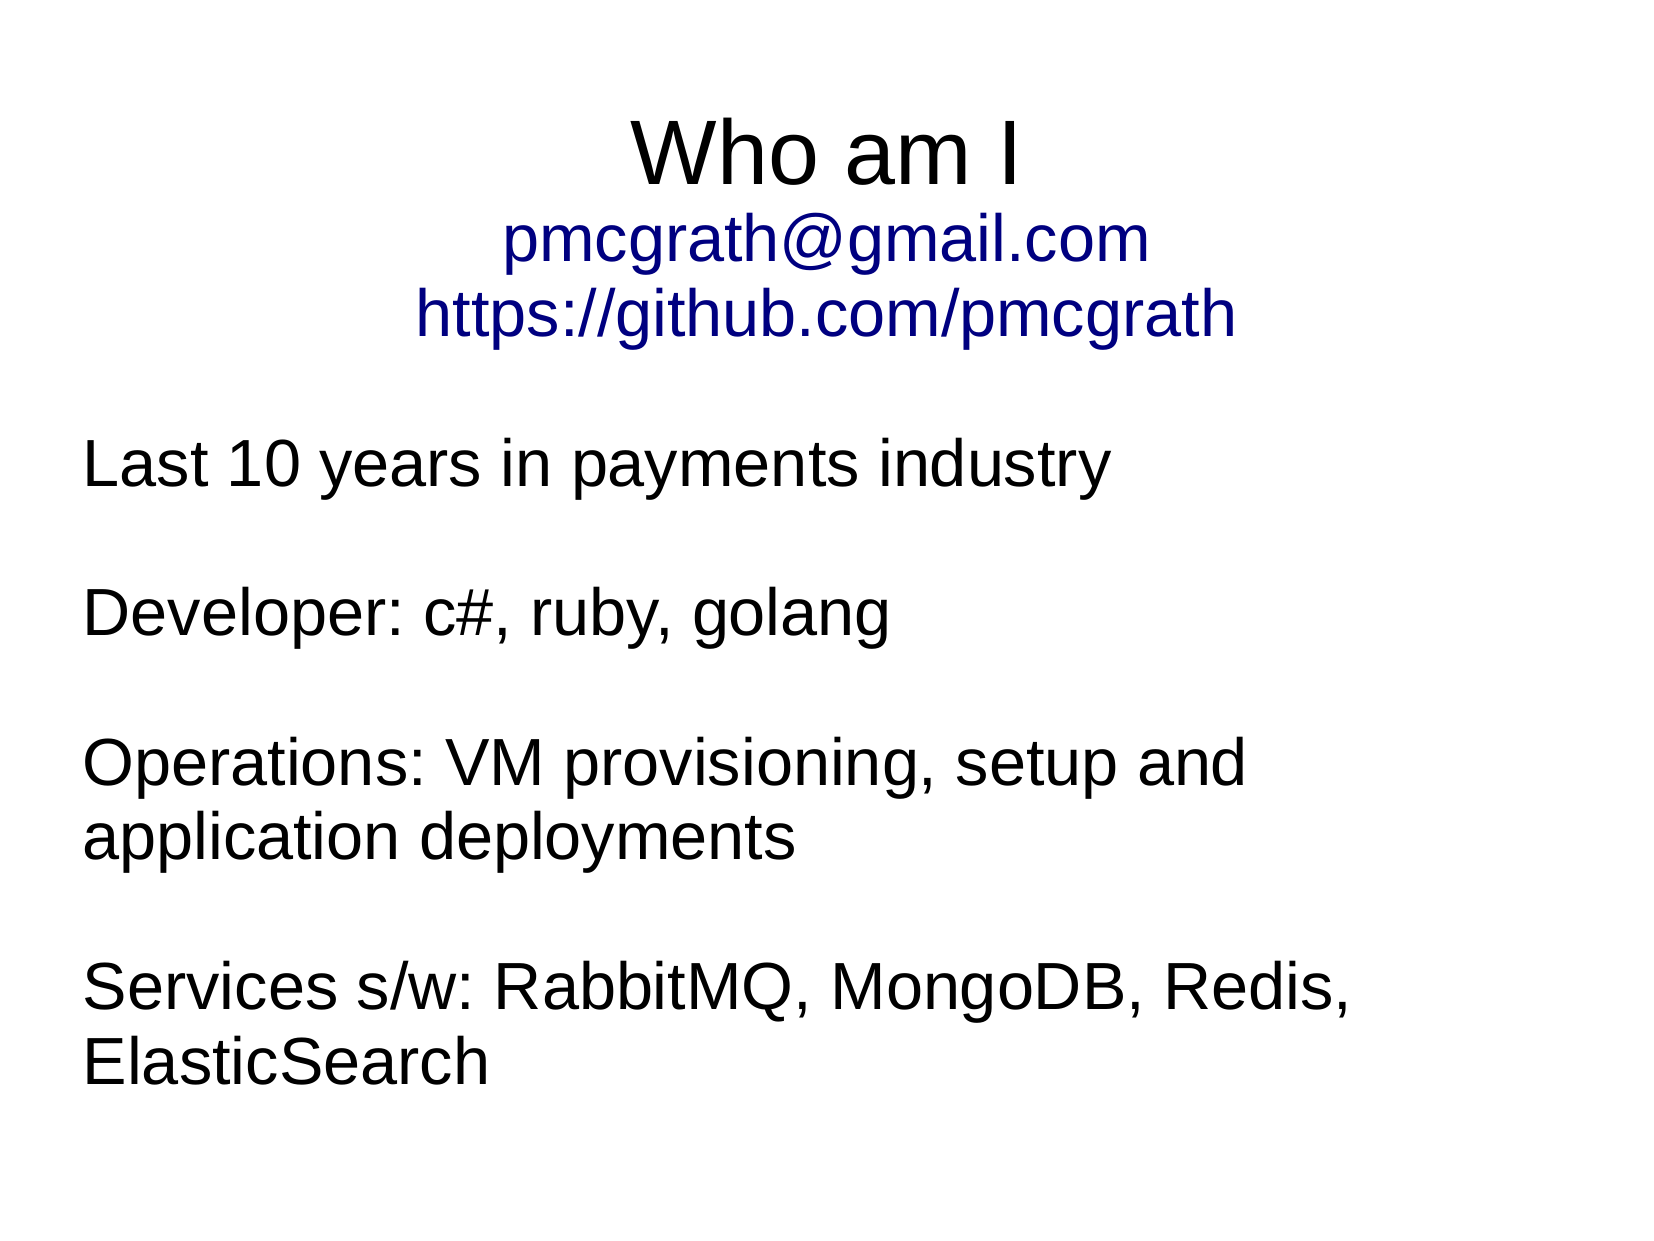

# Who am I
pmcgrath@gmail.com
https://github.com/pmcgrath
Last 10 years in payments industry
Developer: c#, ruby, golang
Operations: VM provisioning, setup and application deployments
Services s/w: RabbitMQ, MongoDB, Redis, ElasticSearch